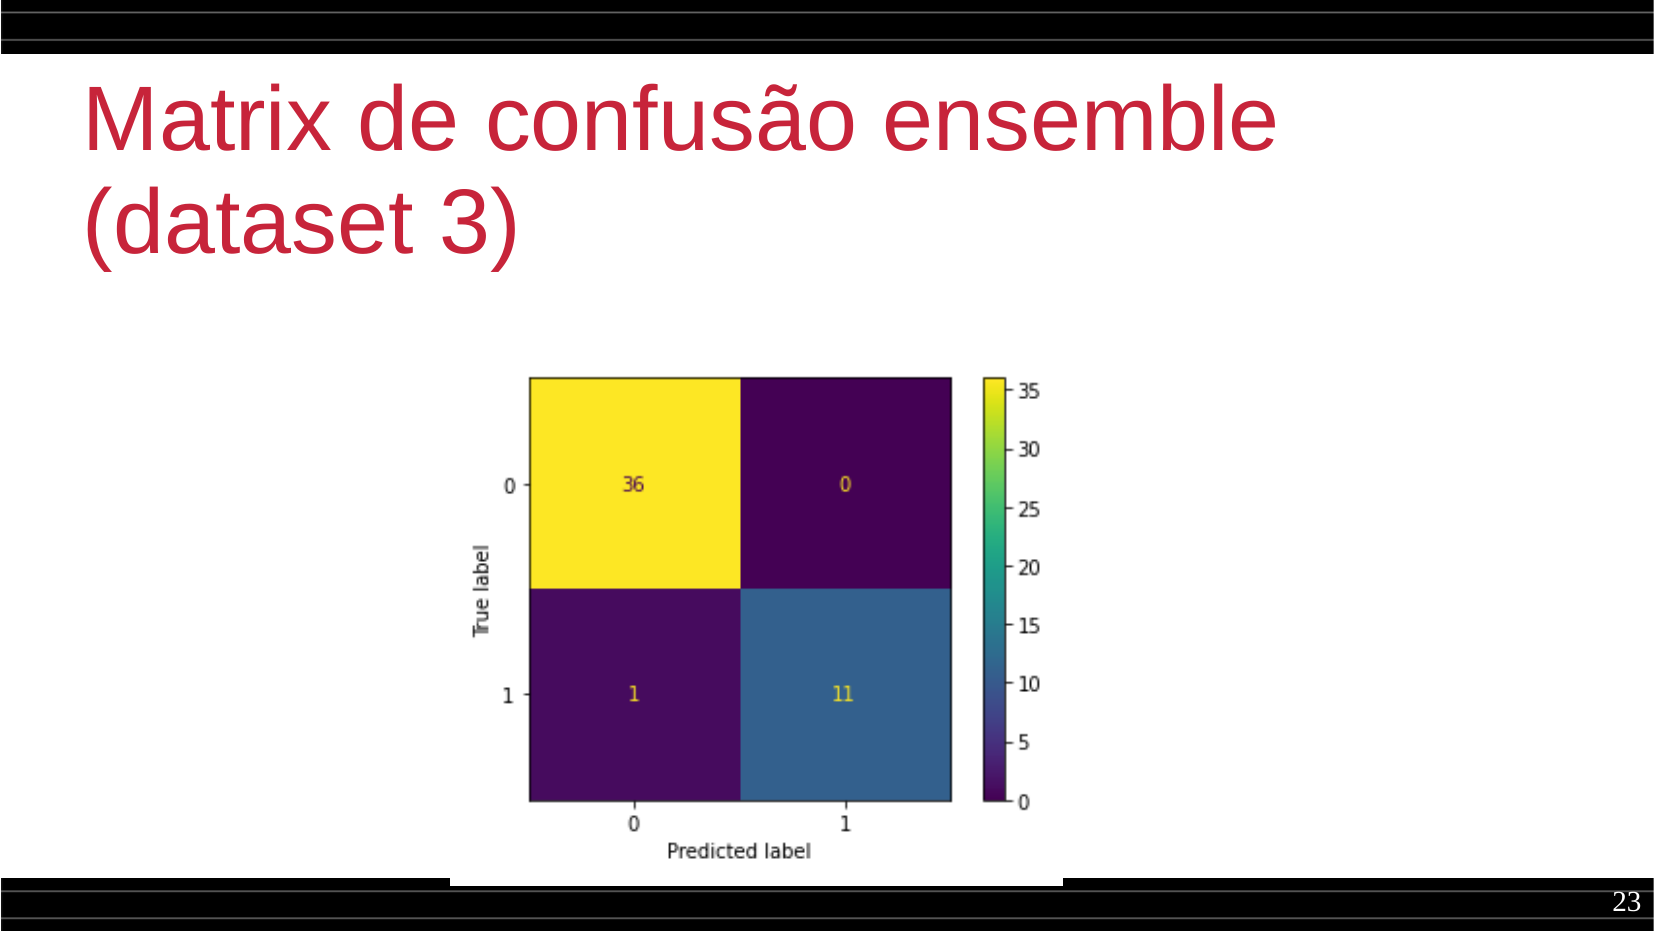

# Matrix de confusão ensemble (dataset 3)